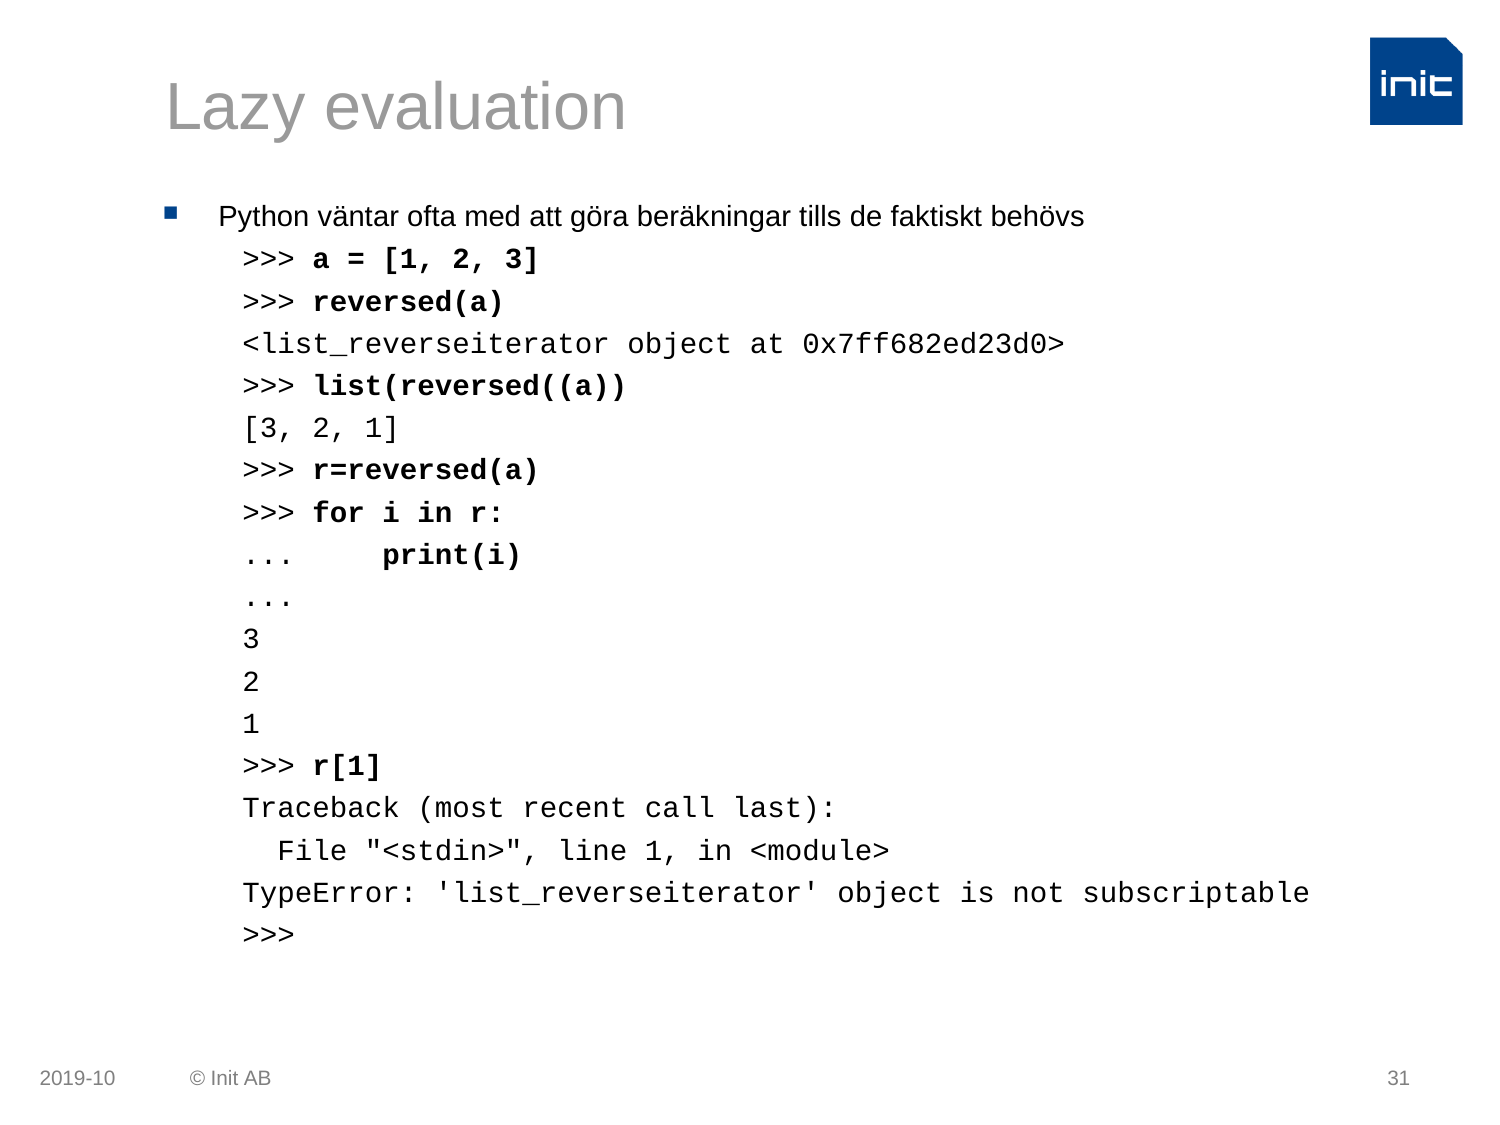

Lazy evaluation
Python väntar ofta med att göra beräkningar tills de faktiskt behövs
>>> a = [1, 2, 3]
>>> reversed(a)
<list_reverseiterator object at 0x7ff682ed23d0>
>>> list(reversed((a))
[3, 2, 1]
>>> r=reversed(a)
>>> for i in r:
... print(i)
...
3
2
1
>>> r[1]
Traceback (most recent call last):
 File "<stdin>", line 1, in <module>
TypeError: 'list_reverseiterator' object is not subscriptable
>>>
2019-10
© Init AB